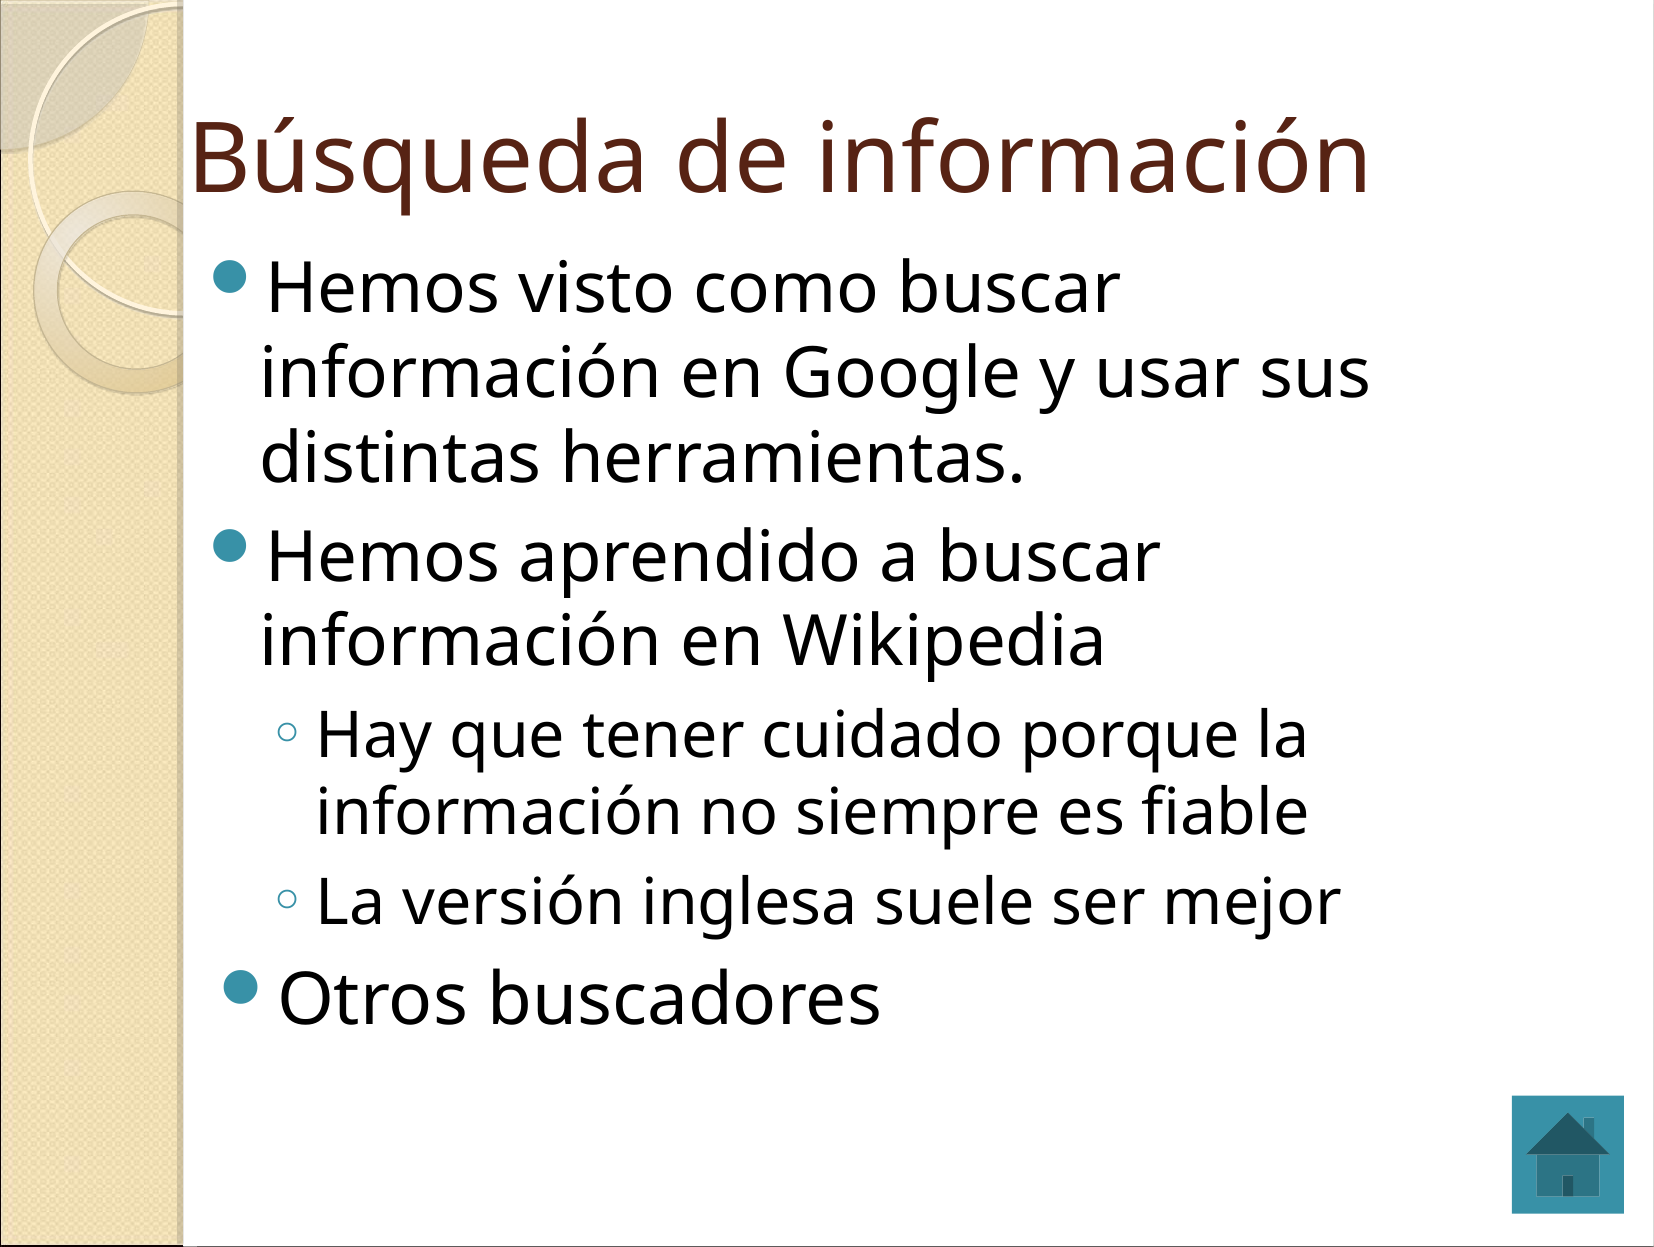

# Búsqueda de información
Hemos visto como buscar información en Google y usar sus distintas herramientas.
Hemos aprendido a buscar información en Wikipedia
Hay que tener cuidado porque la información no siempre es fiable
La versión inglesa suele ser mejor
Otros buscadores